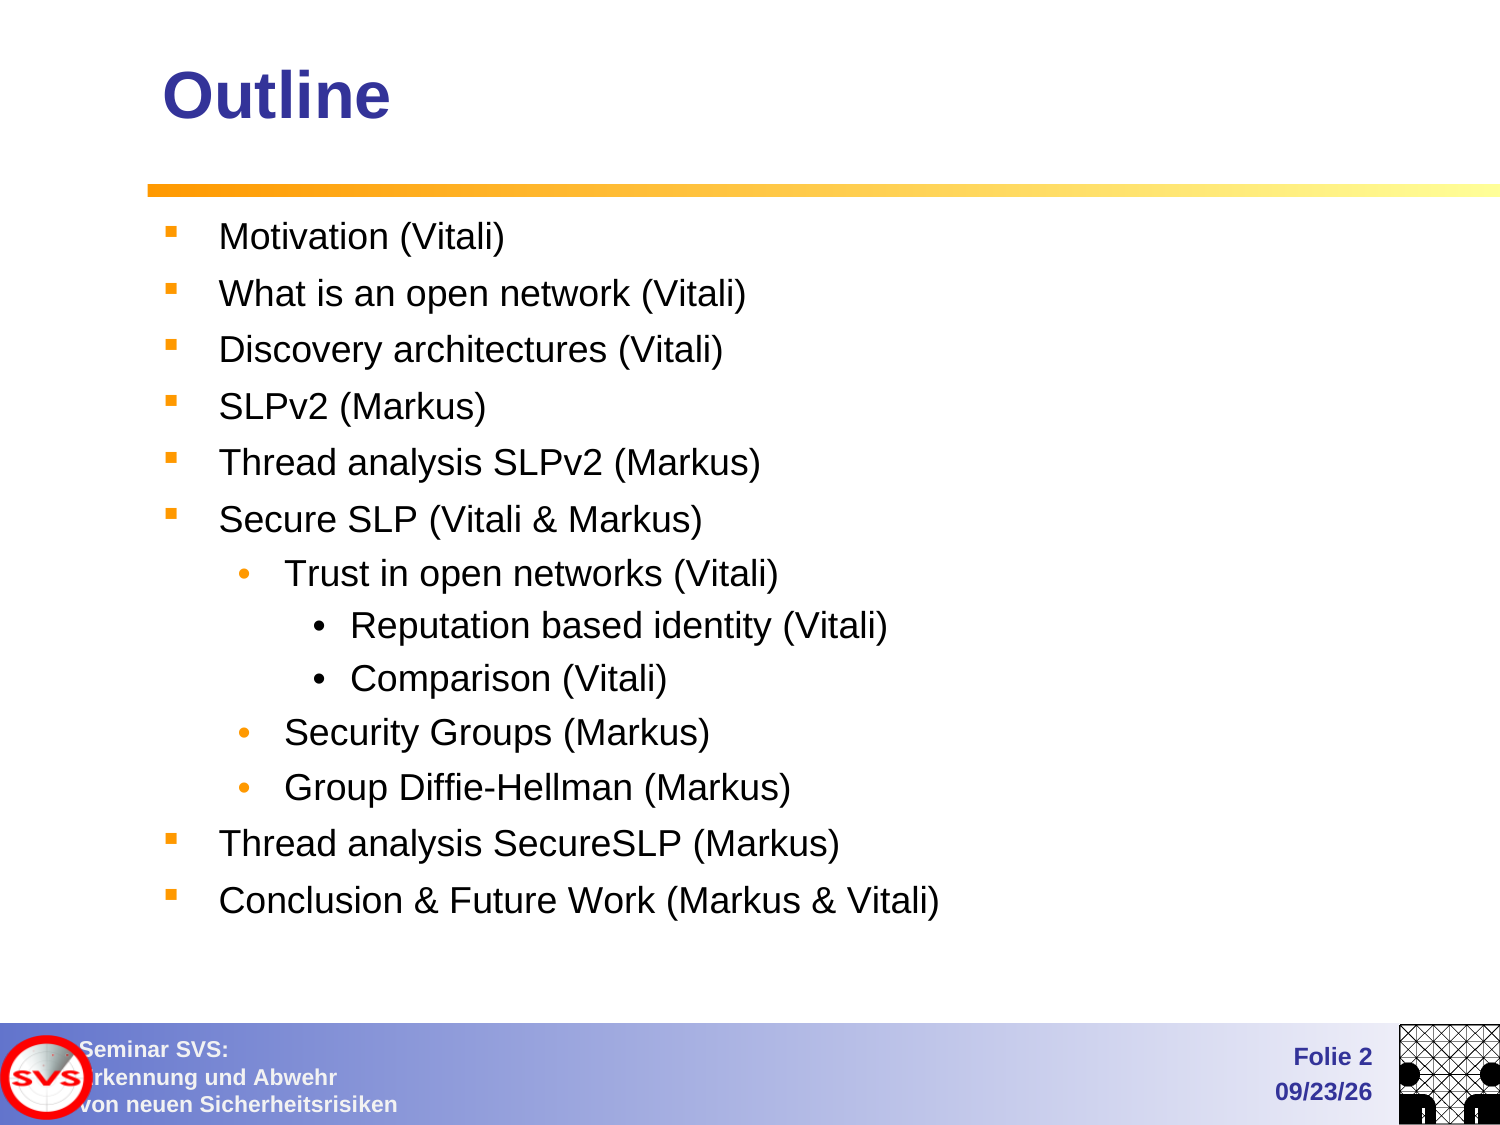

# Outline
Motivation (Vitali)
What is an open network (Vitali)
Discovery architectures (Vitali)
SLPv2 (Markus)
Thread analysis SLPv2 (Markus)
Secure SLP (Vitali & Markus)
Trust in open networks (Vitali)
Reputation based identity (Vitali)
Comparison (Vitali)
Security Groups (Markus)
Group Diffie-Hellman (Markus)
Thread analysis SecureSLP (Markus)
Conclusion & Future Work (Markus & Vitali)
2